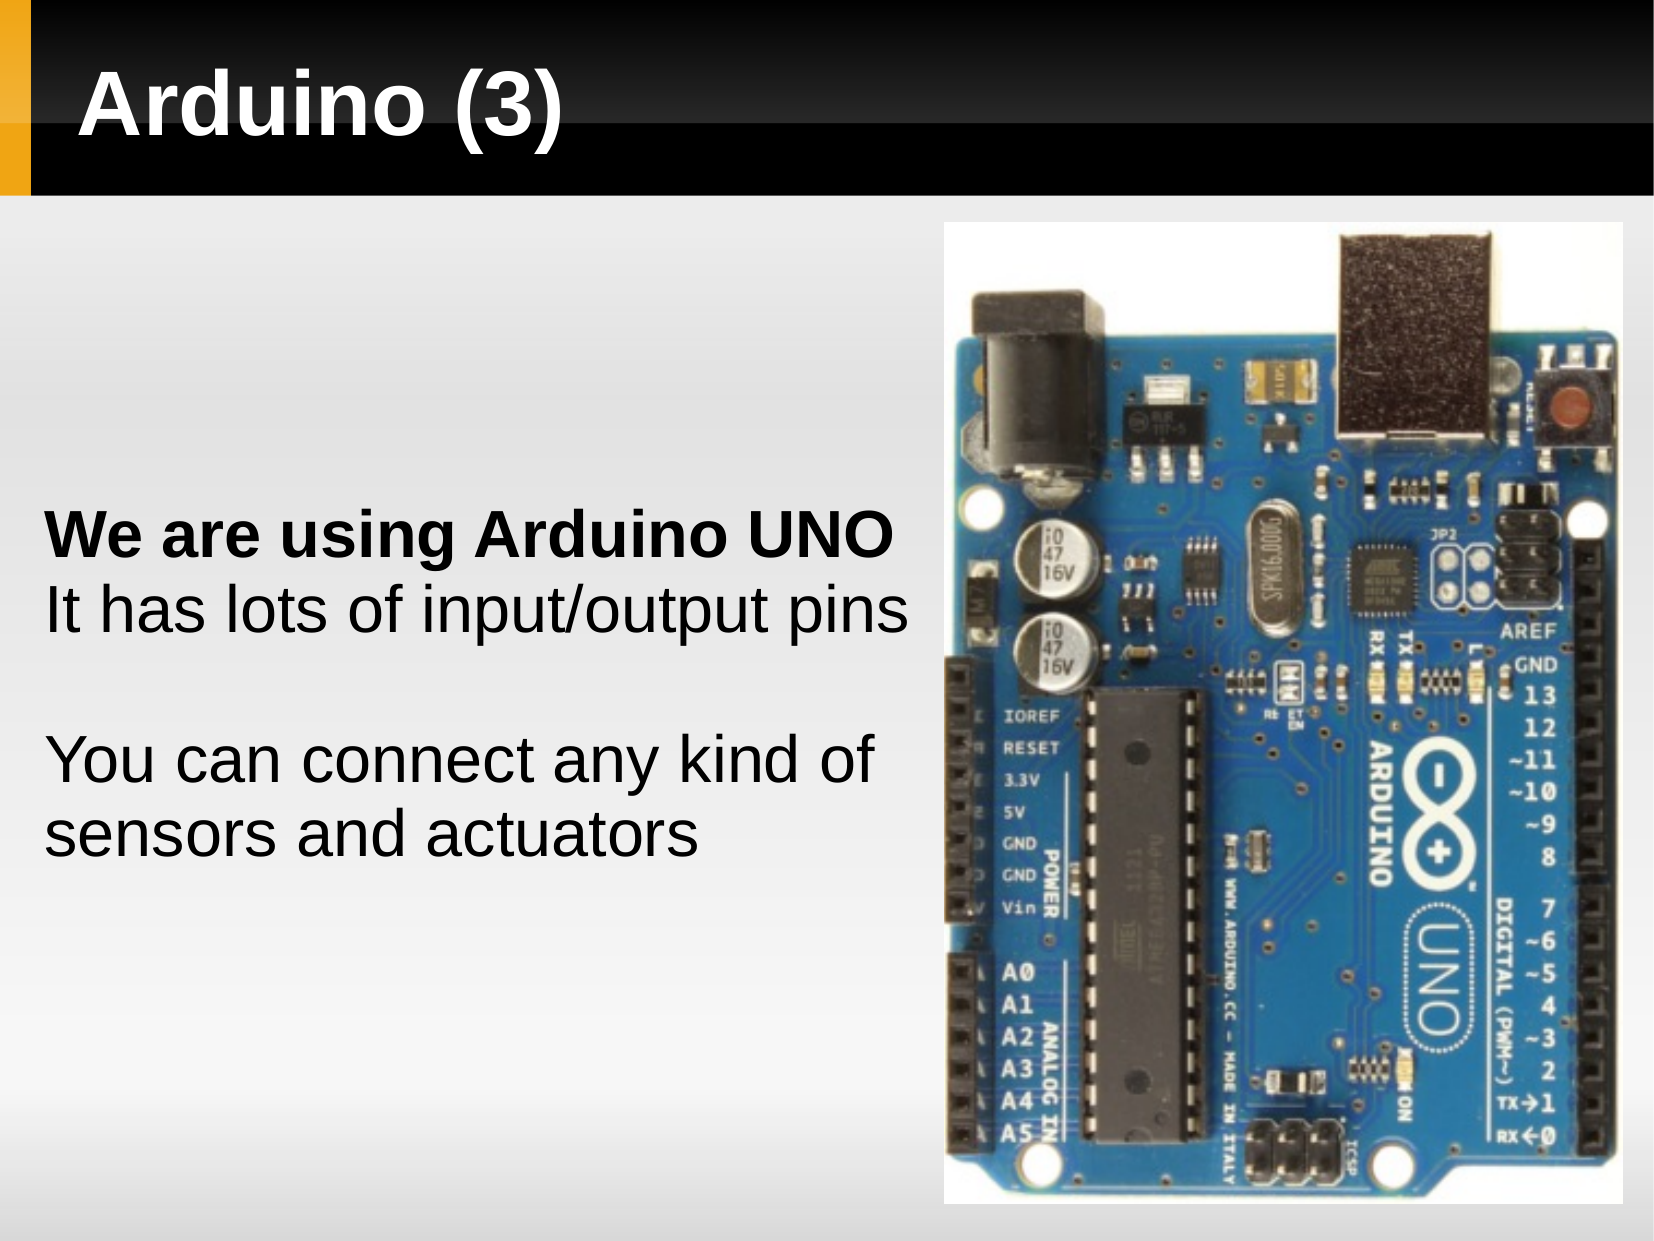

# Arduino (3)
We are using Arduino UNO
It has lots of input/output pins
You can connect any kind of sensors and actuators